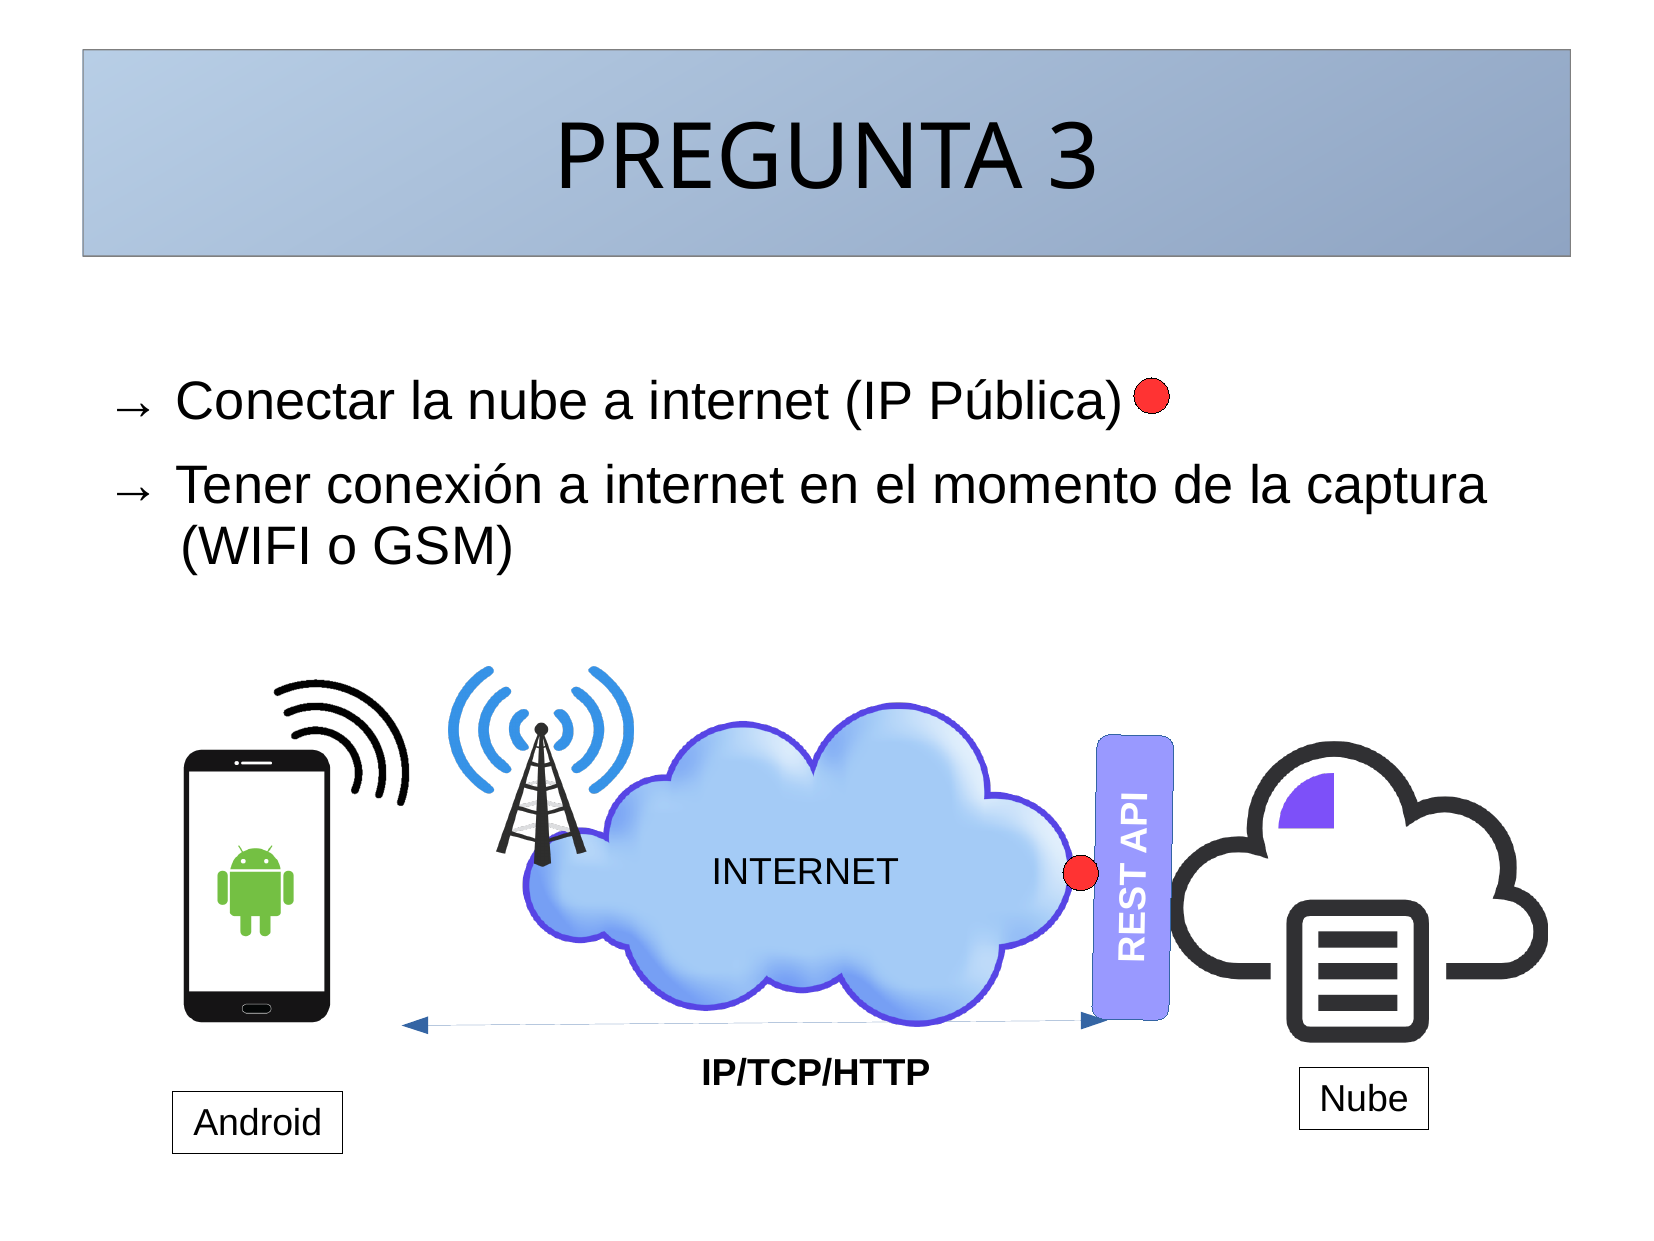

# PREGUNTA 3
→ Conectar la nube a internet (IP Pública)
→ Tener conexión a internet en el momento de la captura 		(WIFI o GSM)
REST API
INTERNET
IP/TCP/HTTP
Nube
Android